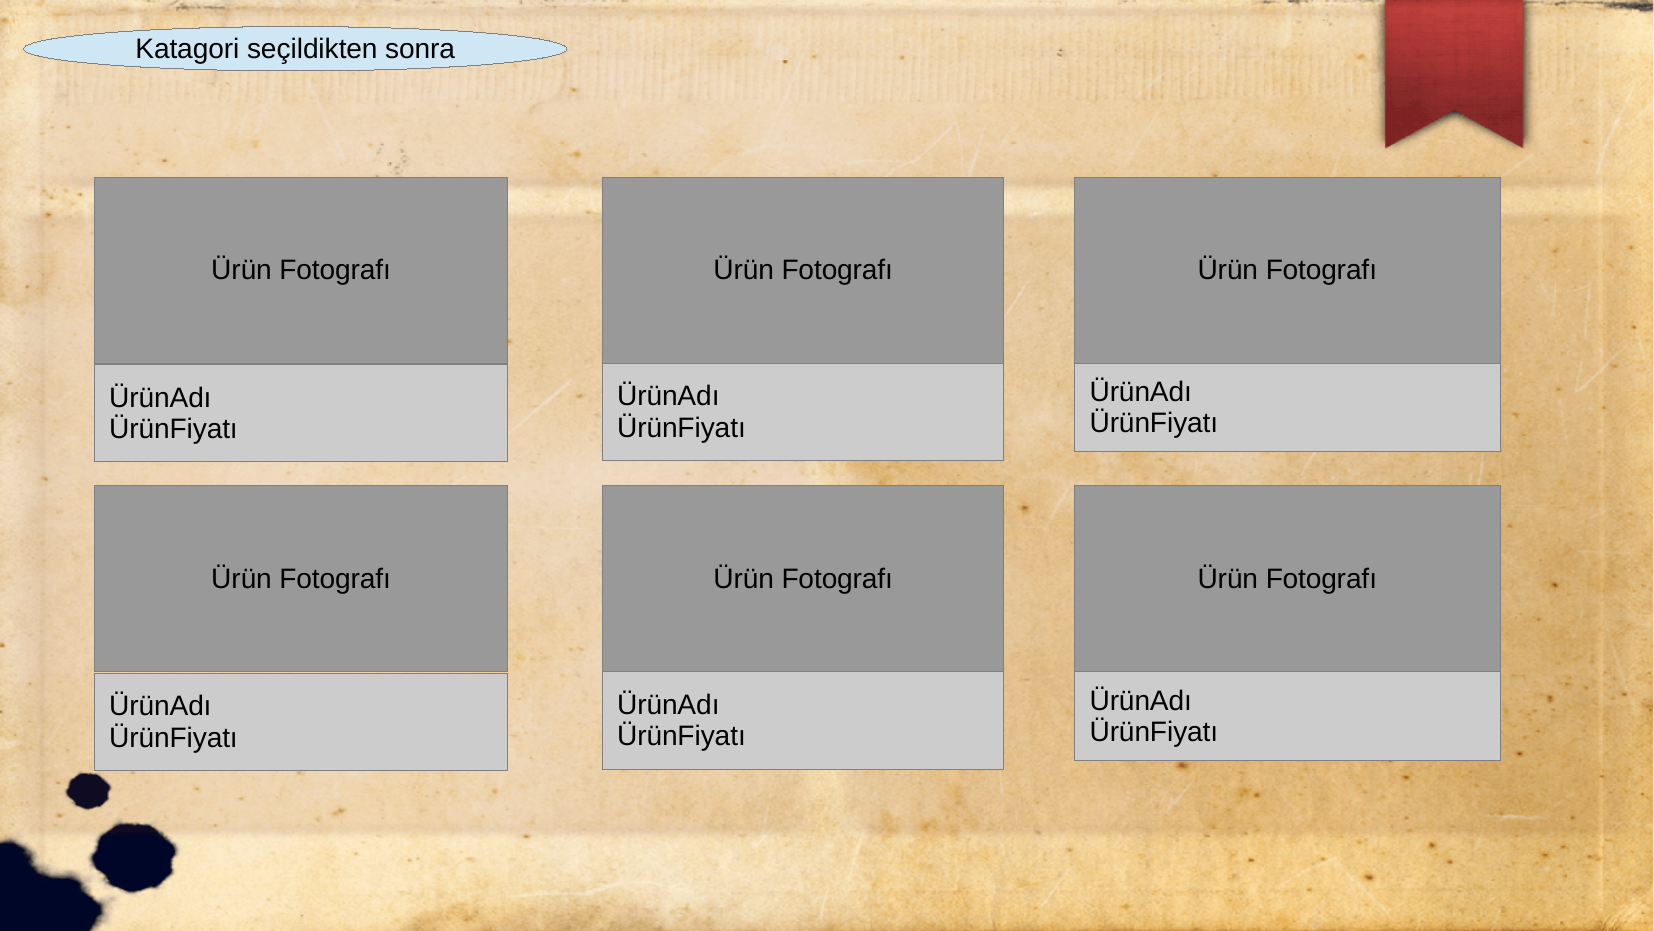

Katagori seçildikten sonra
Ürün Fotografı
Ürün Fotografı
Ürün Fotografı
ÜrünAdı
ÜrünFiyatı
ÜrünAdı
ÜrünFiyatı
ÜrünAdı
ÜrünFiyatı
Ürün Fotografı
Ürün Fotografı
Ürün Fotografı
ÜrünAdı
ÜrünFiyatı
ÜrünAdı
ÜrünFiyatı
ÜrünAdı
ÜrünFiyatı